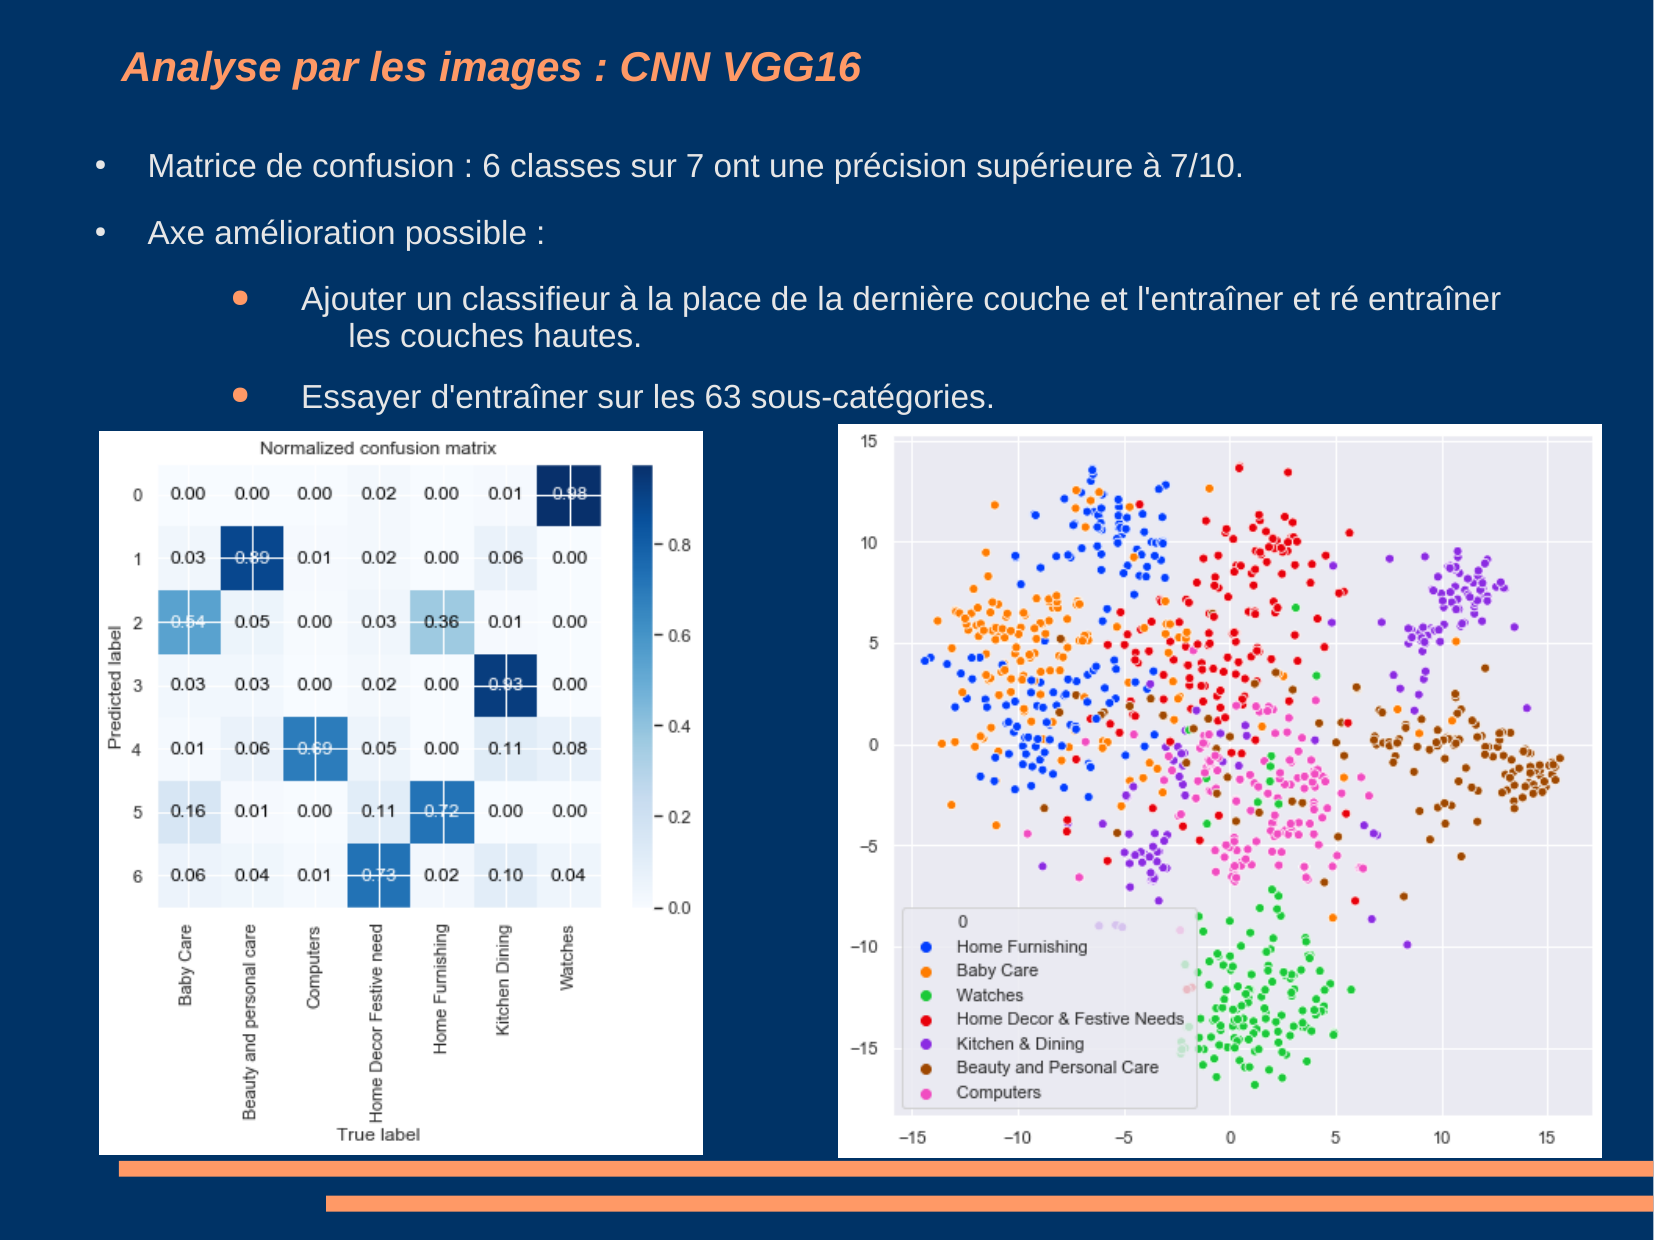

# Analyse par les images : CNN VGG16
Matrice de confusion : 6 classes sur 7 ont une précision supérieure à 7/10.
Axe amélioration possible :
Ajouter un classifieur à la place de la dernière couche et l'entraîner et ré entraîner les couches hautes.
Essayer d'entraîner sur les 63 sous-catégories.